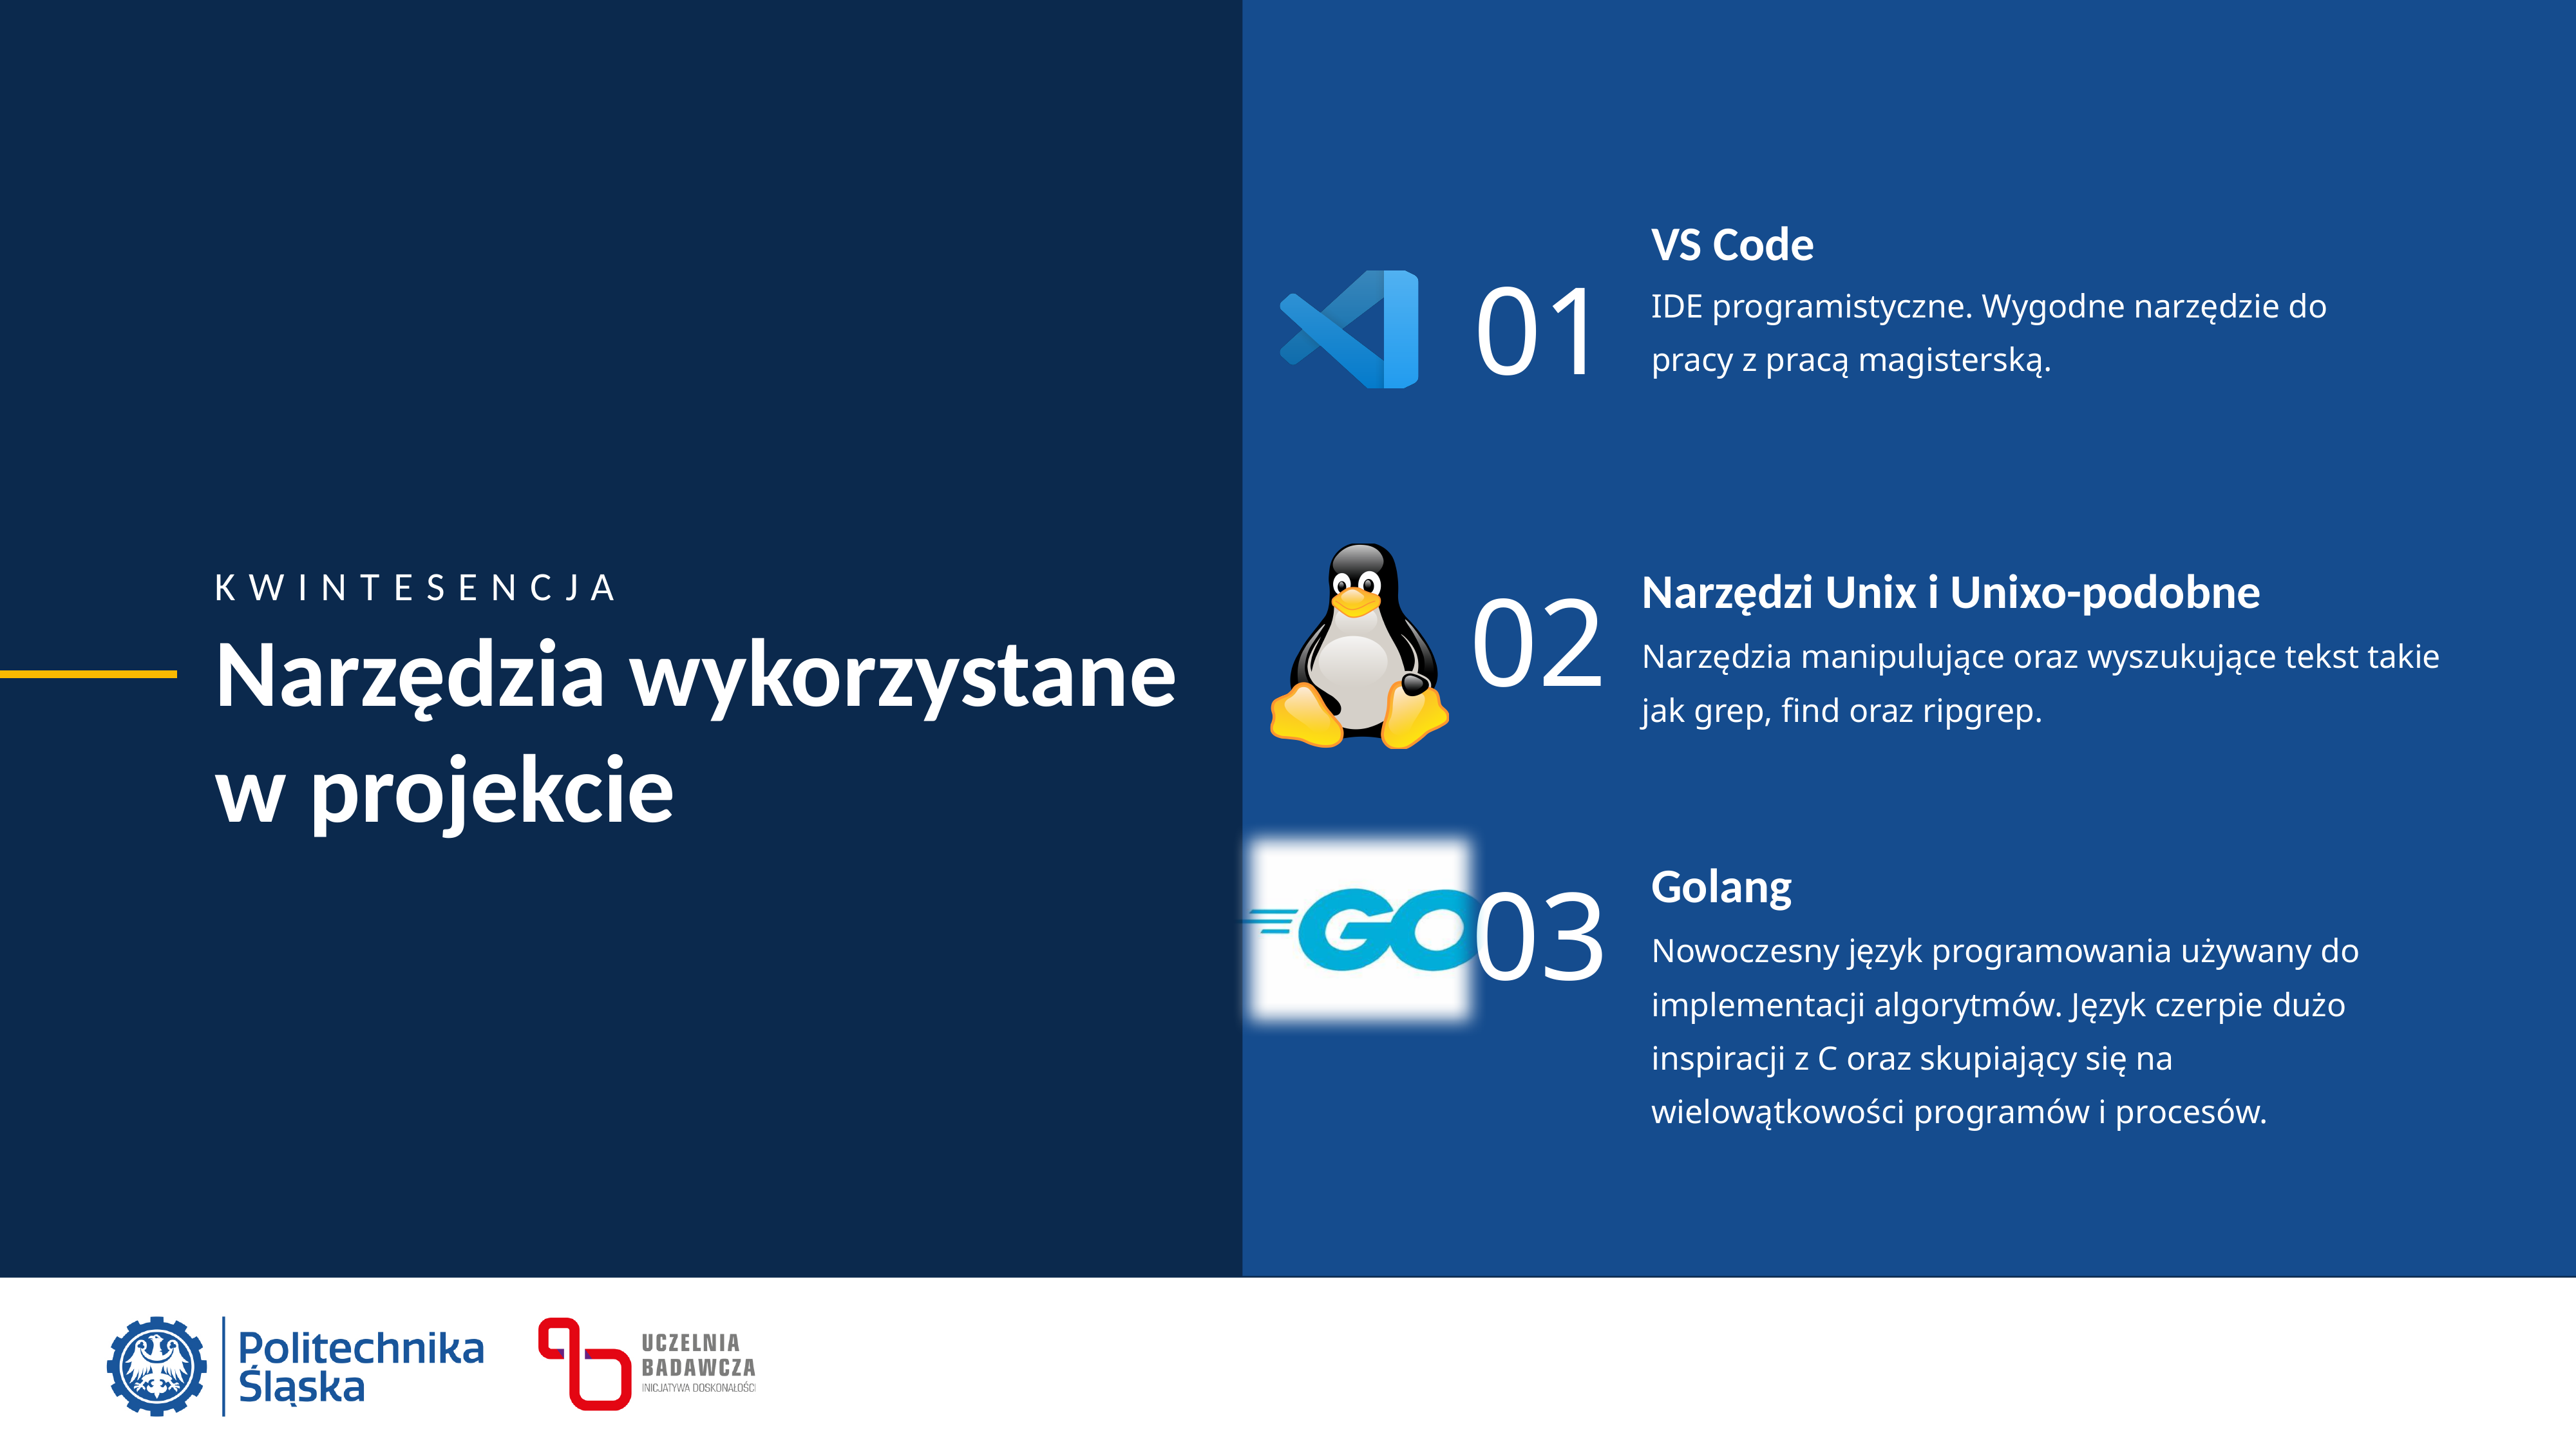

VS Code
IDE programistyczne. Wygodne narzędzie do pracy z pracą magisterską.
01
Kwintesencja
Narzędzi Unix i Unixo-podobne
Narzędzia manipulujące oraz wyszukujące tekst takie jak grep, find oraz ripgrep.
02
Narzędzia wykorzystane w projekcie
Golang
Nowoczesny język programowania używany do implementacji algorytmów. Język czerpie dużo inspiracji z C oraz skupiający się na wielowątkowości programów i procesów.
03